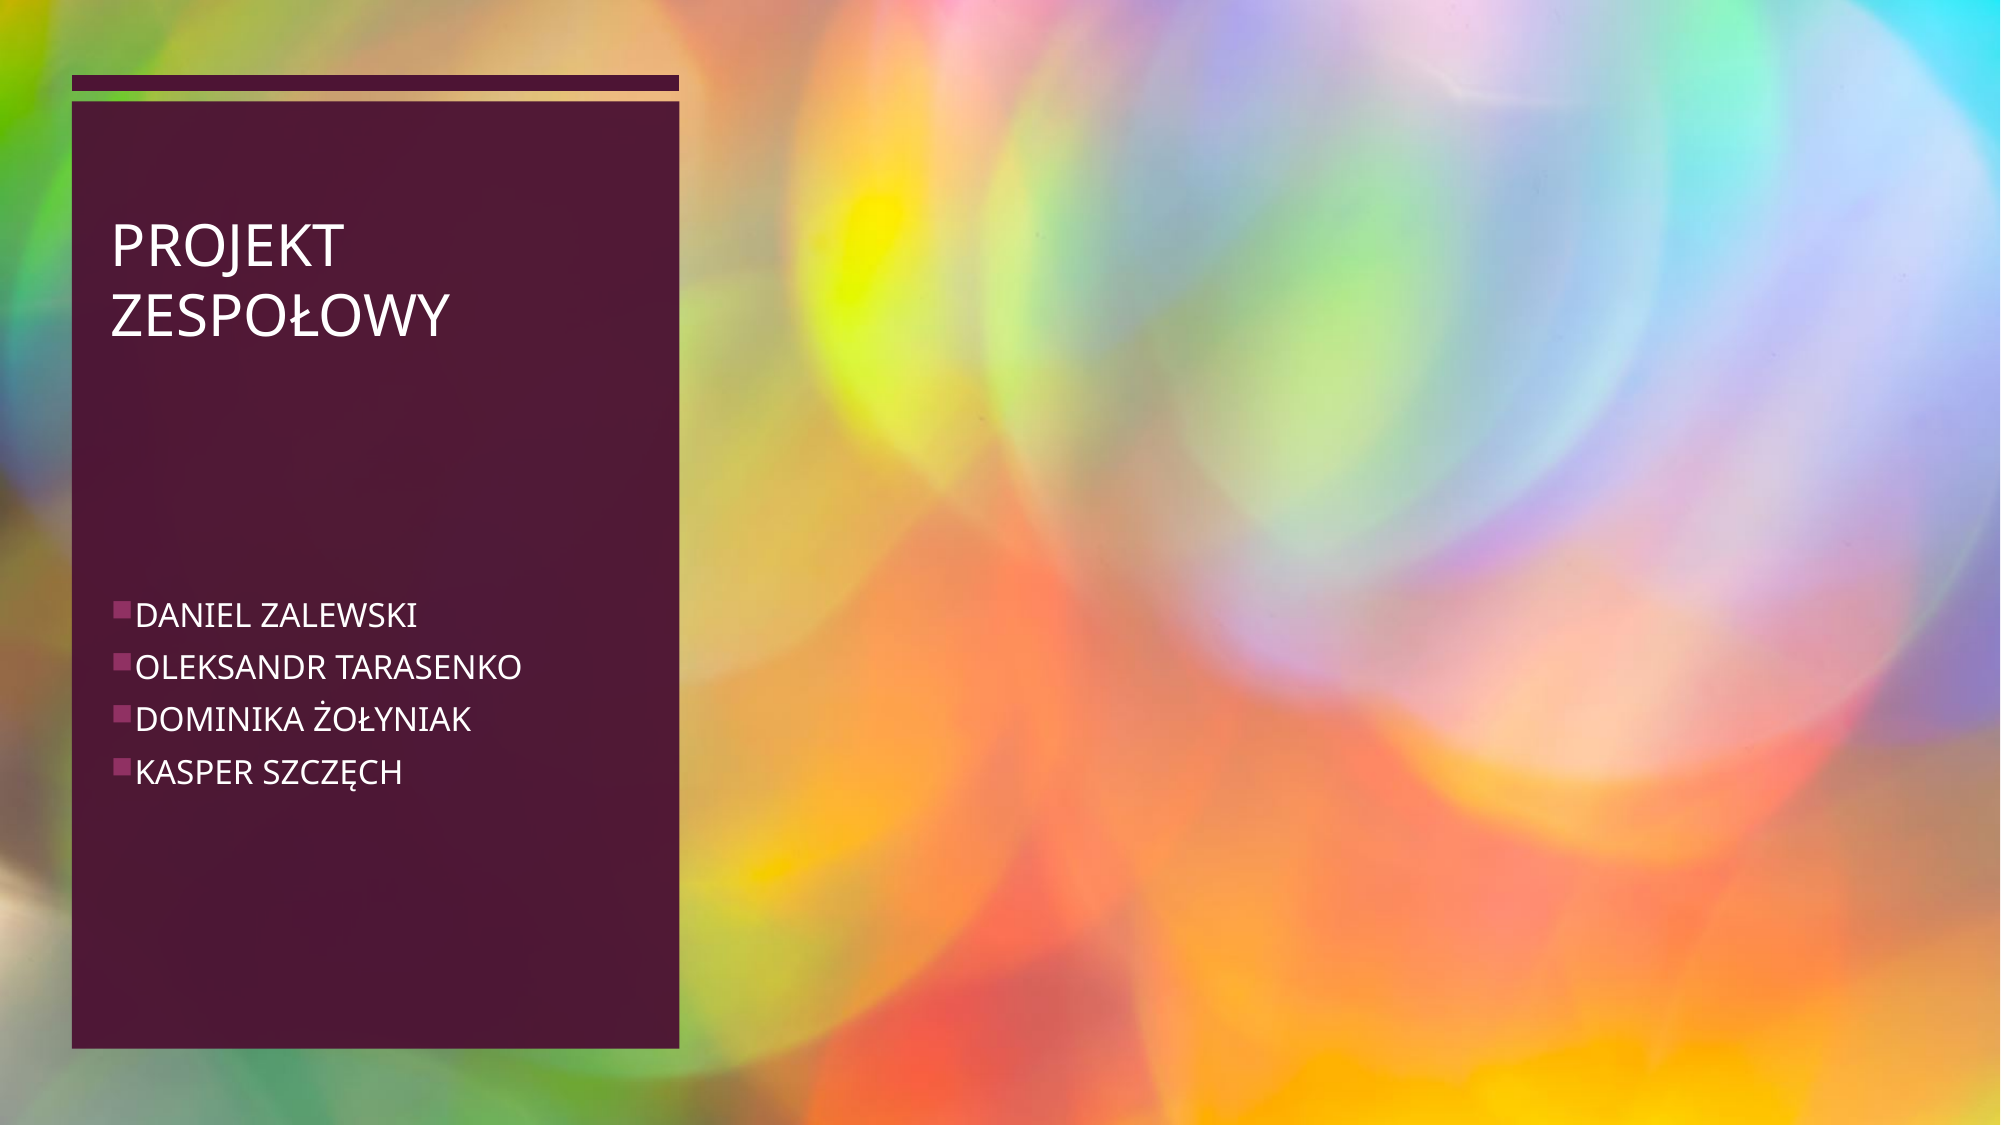

# Projekt Zespołowy
Daniel Zalewski
Oleksandr Tarasenko
Dominika Żołyniak
Kasper Szczęch